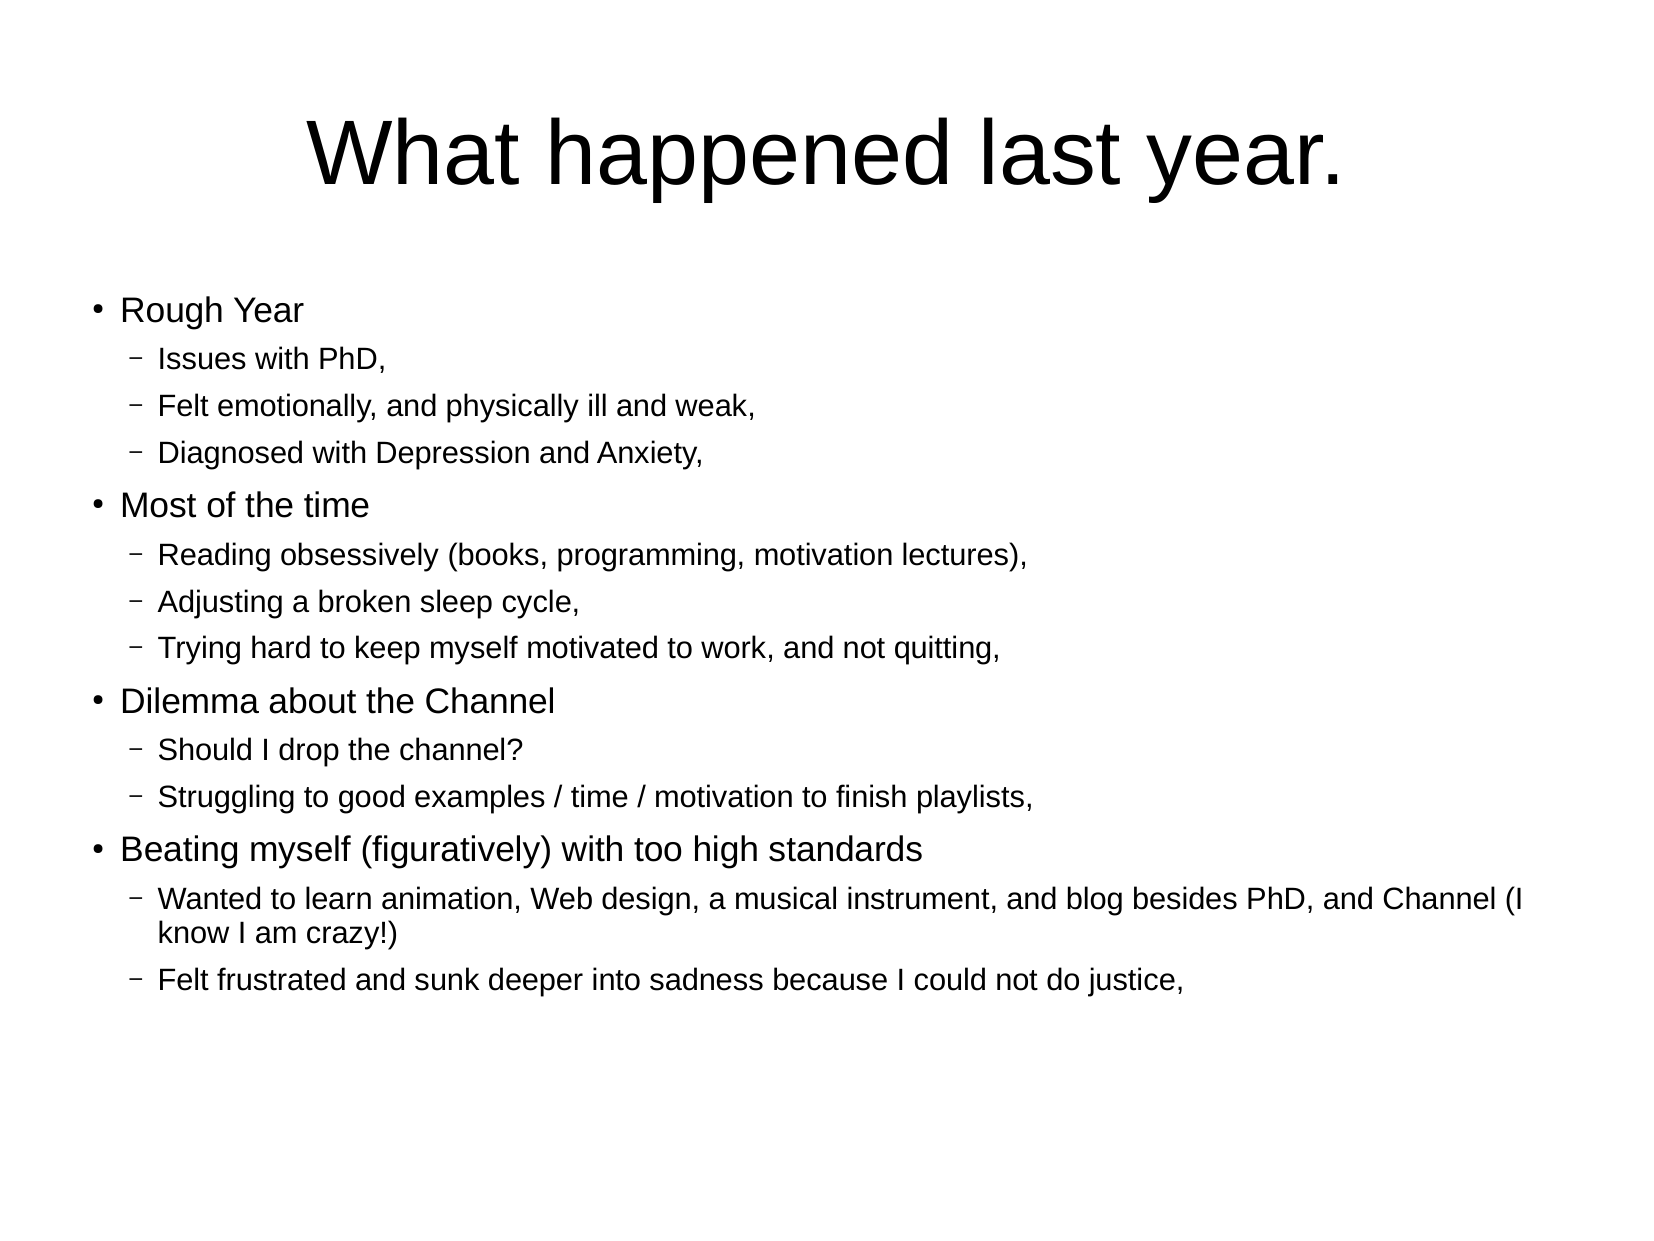

# What happened last year.
Rough Year
Issues with PhD,
Felt emotionally, and physically ill and weak,
Diagnosed with Depression and Anxiety,
Most of the time
Reading obsessively (books, programming, motivation lectures),
Adjusting a broken sleep cycle,
Trying hard to keep myself motivated to work, and not quitting,
Dilemma about the Channel
Should I drop the channel?
Struggling to good examples / time / motivation to finish playlists,
Beating myself (figuratively) with too high standards
Wanted to learn animation, Web design, a musical instrument, and blog besides PhD, and Channel (I know I am crazy!)
Felt frustrated and sunk deeper into sadness because I could not do justice,